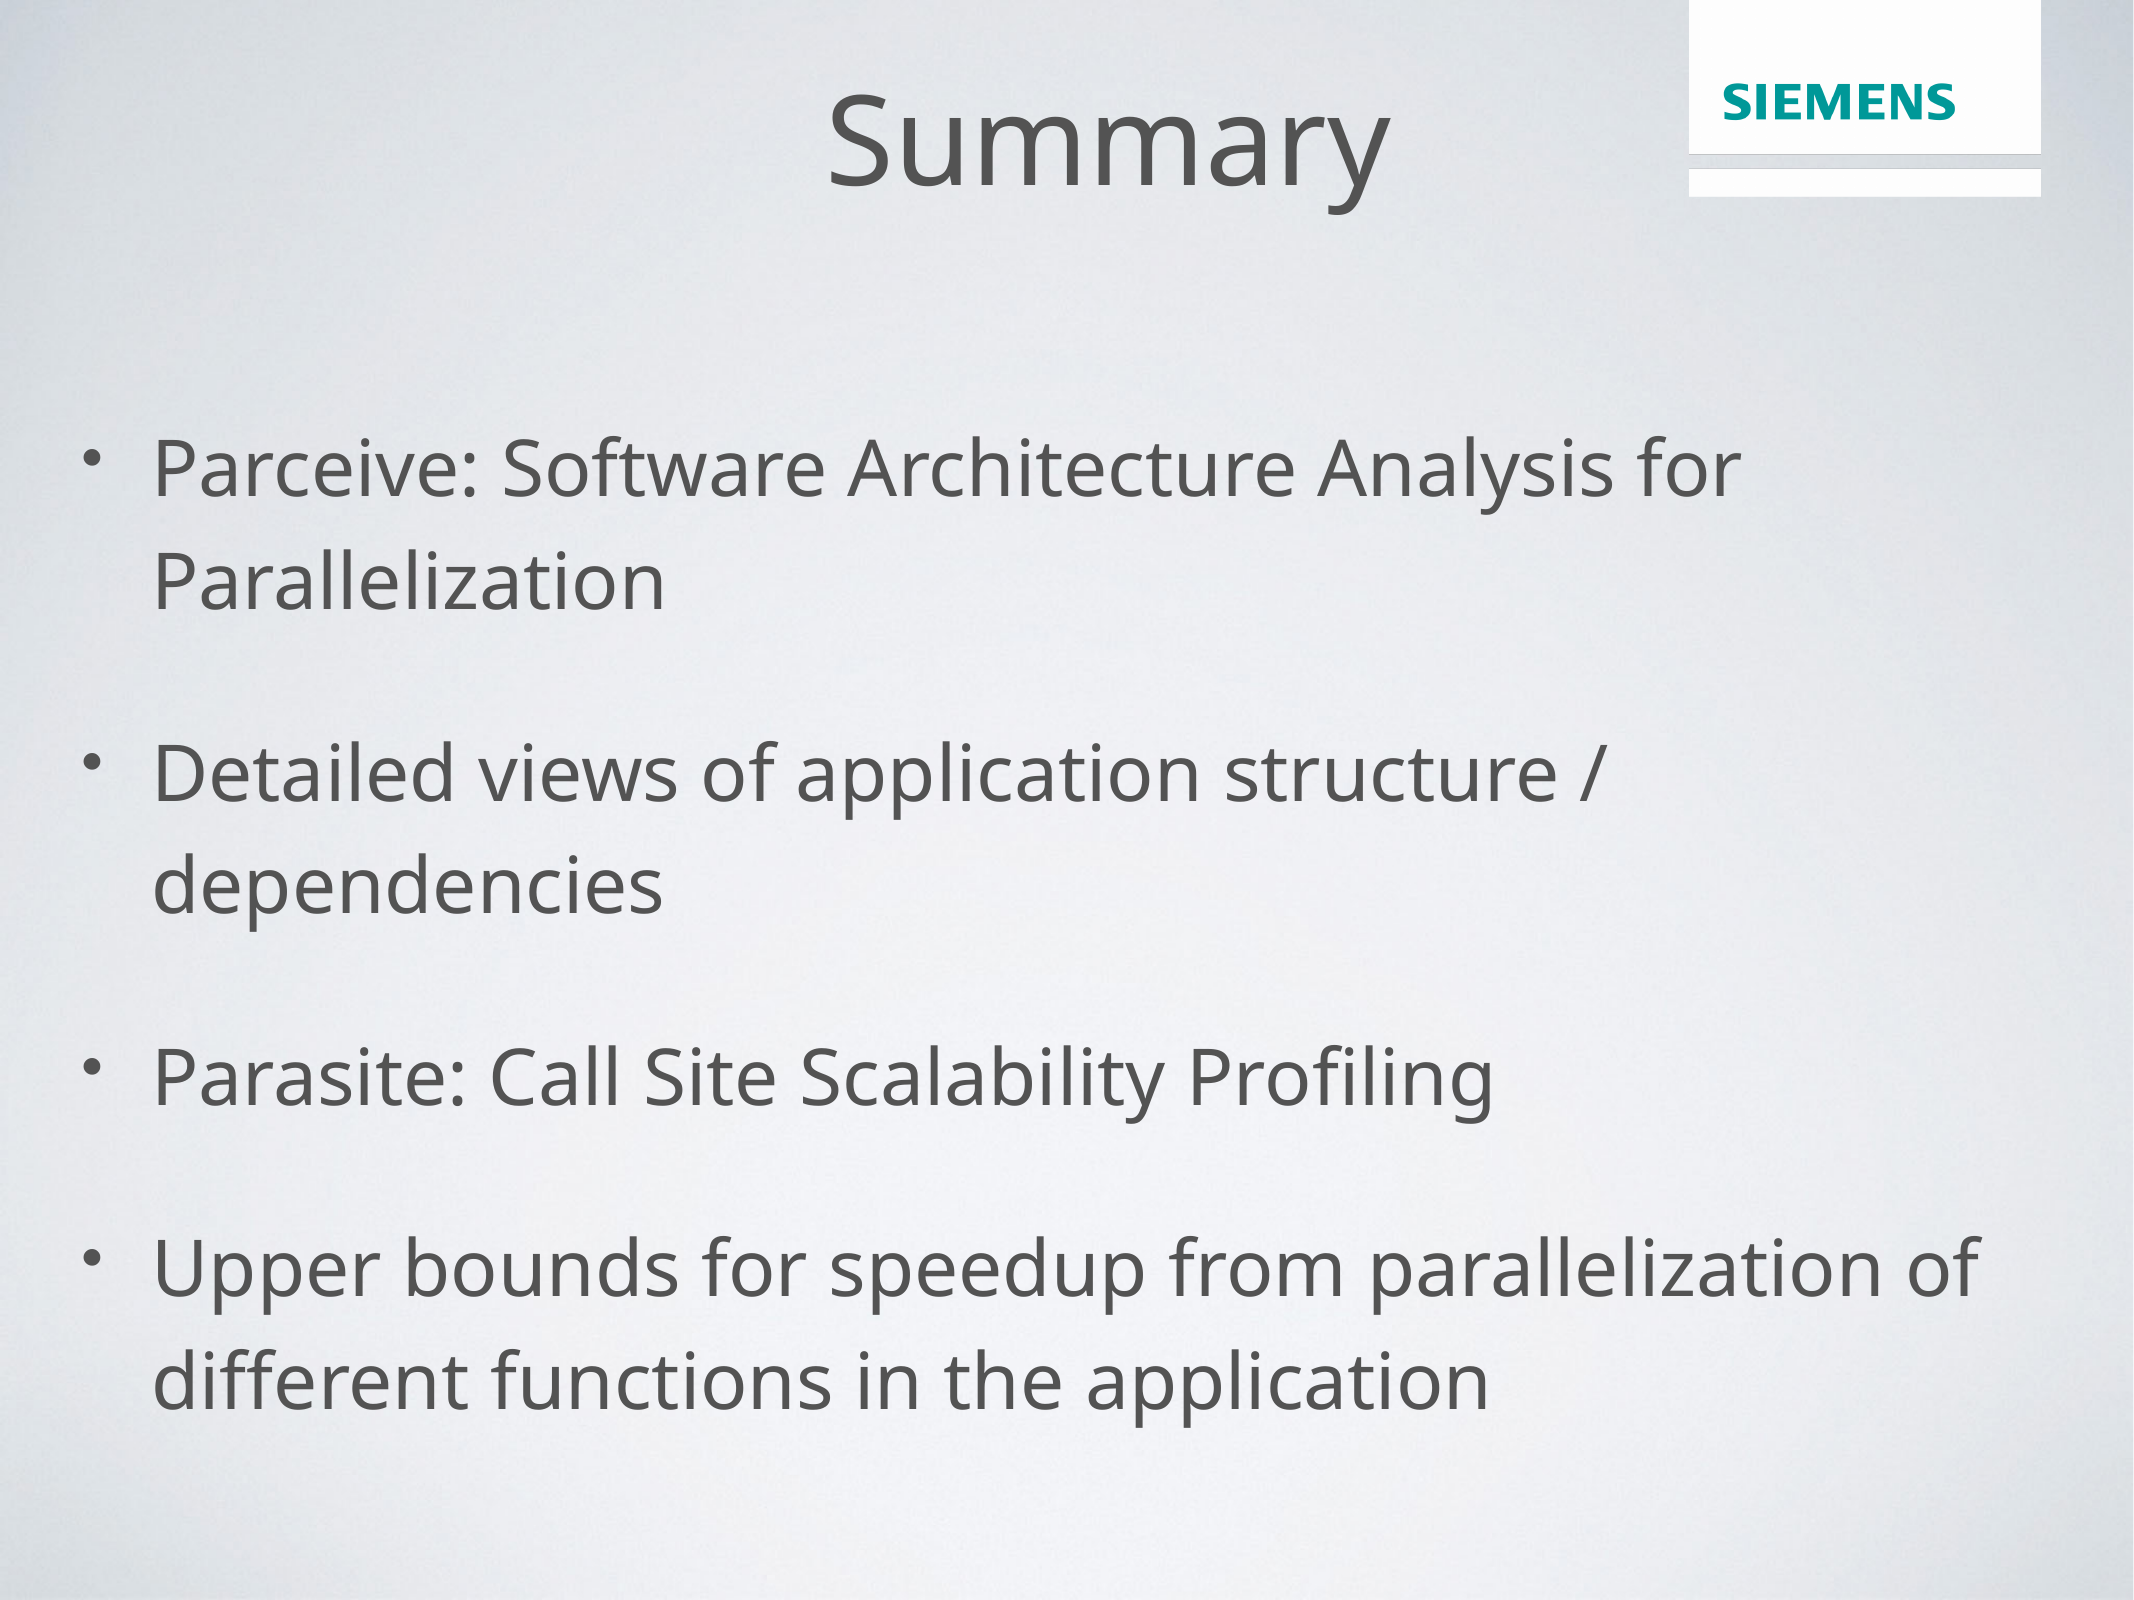

Summary
# Parceive: Software Architecture Analysis for 				 Parallelization
Detailed views of application structure / dependencies
Parasite: Call Site Scalability Profiling
Upper bounds for speedup from parallelization of different functions in the application